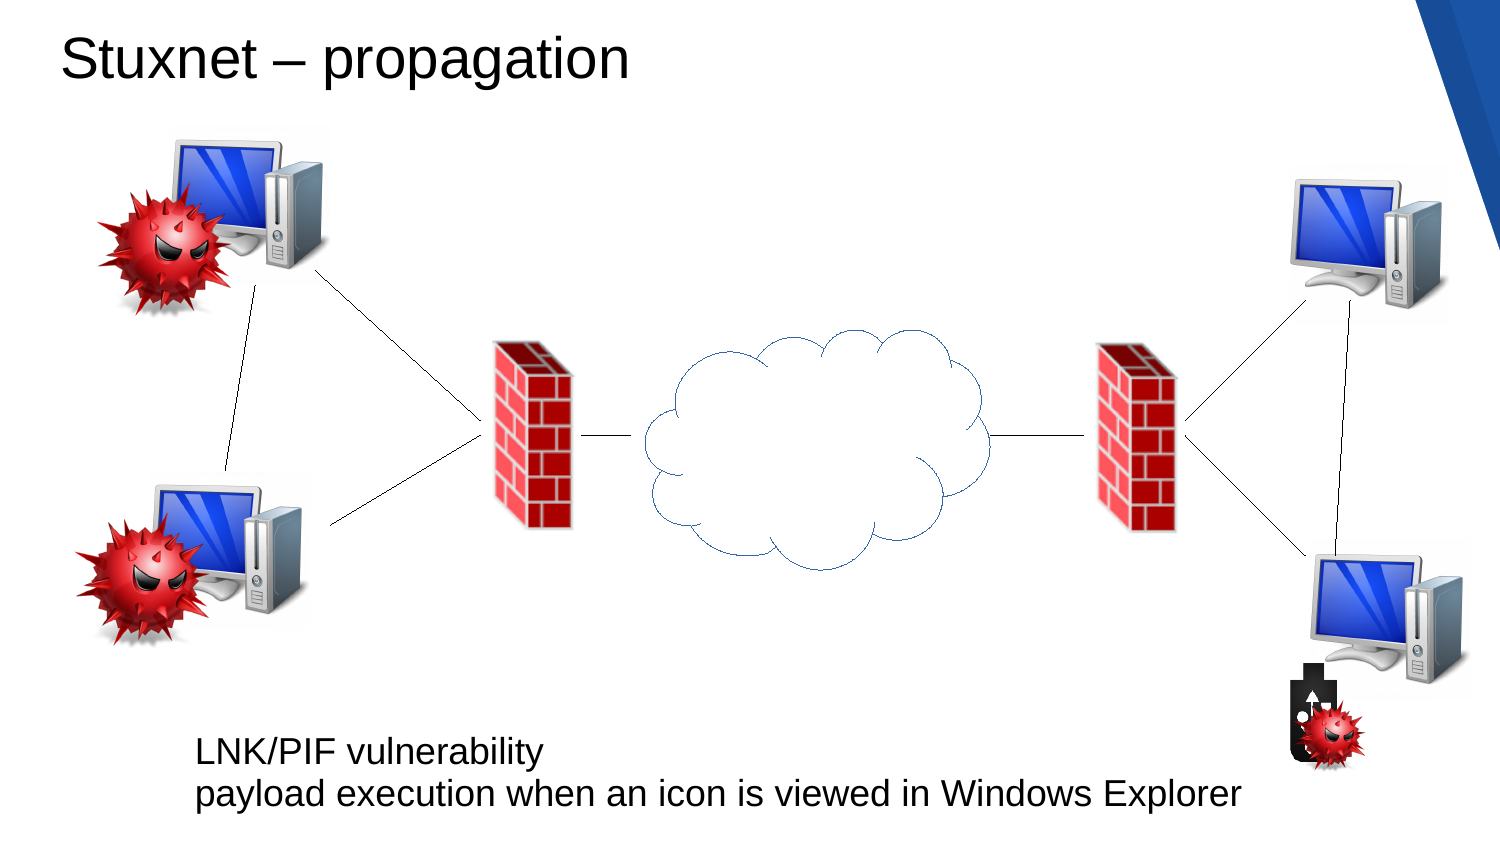

# Stuxnet – propagation
LNK/PIF vulnerability
payload execution when an icon is viewed in Windows Explorer